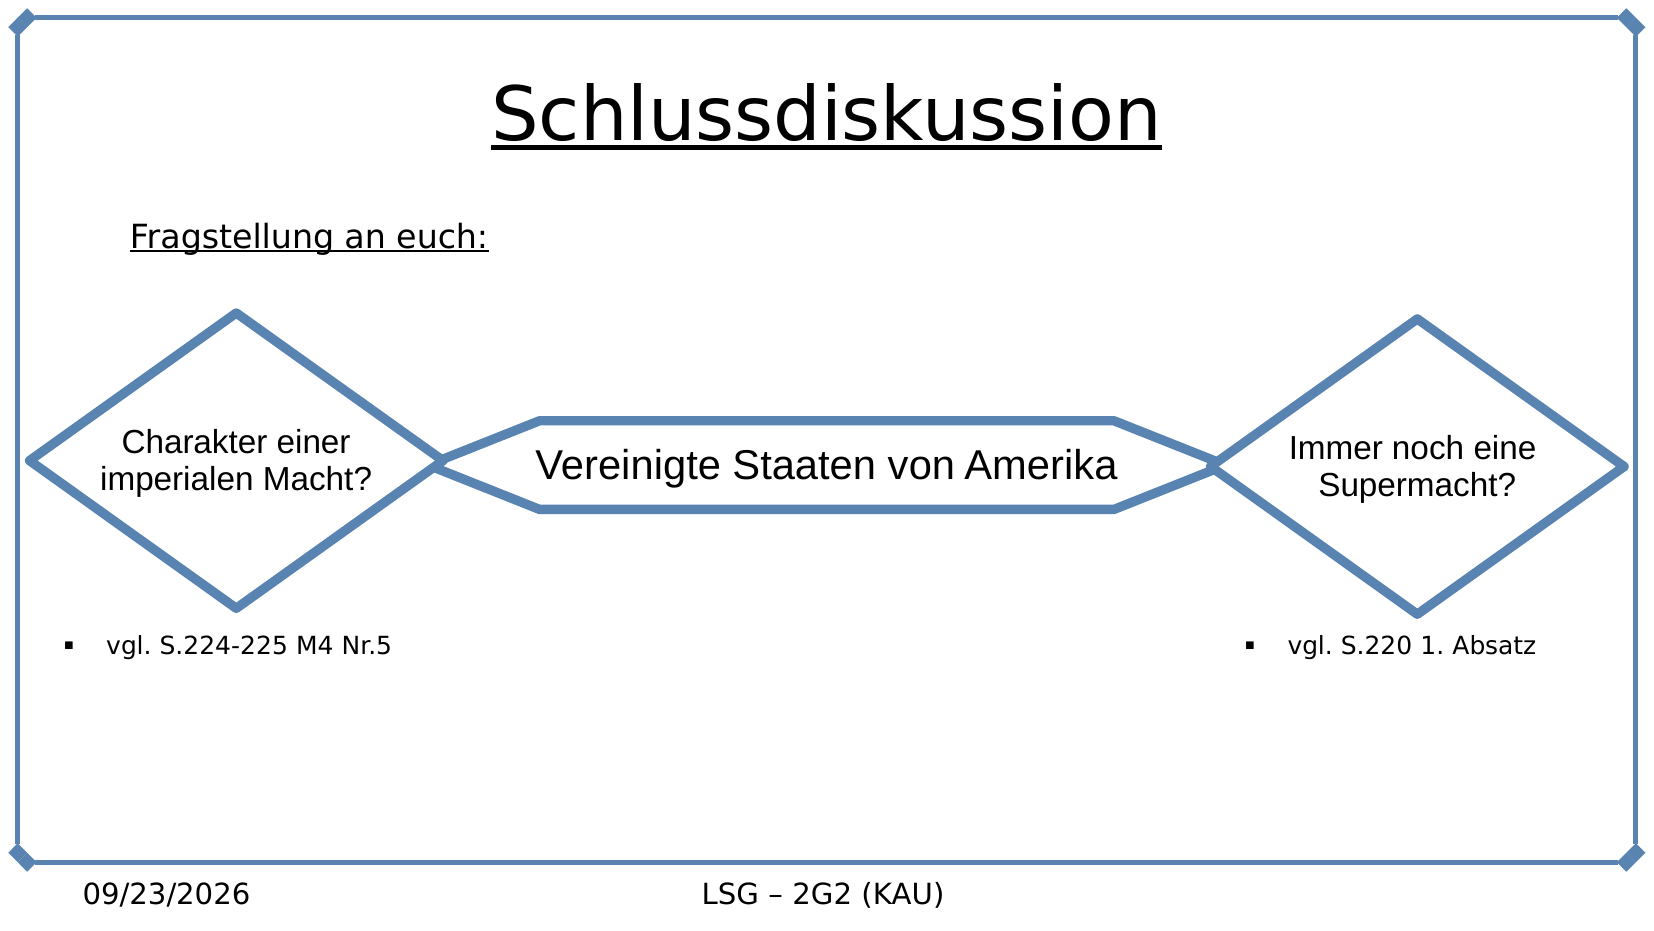

Schlussdiskussion
# Fragstellung an euch:
Charakter einer
imperialen Macht?
Immer noch eine
Supermacht?
Vereinigte Staaten von Amerika
vgl. S.224-225 M4 Nr.5
vgl. S.220 1. Absatz